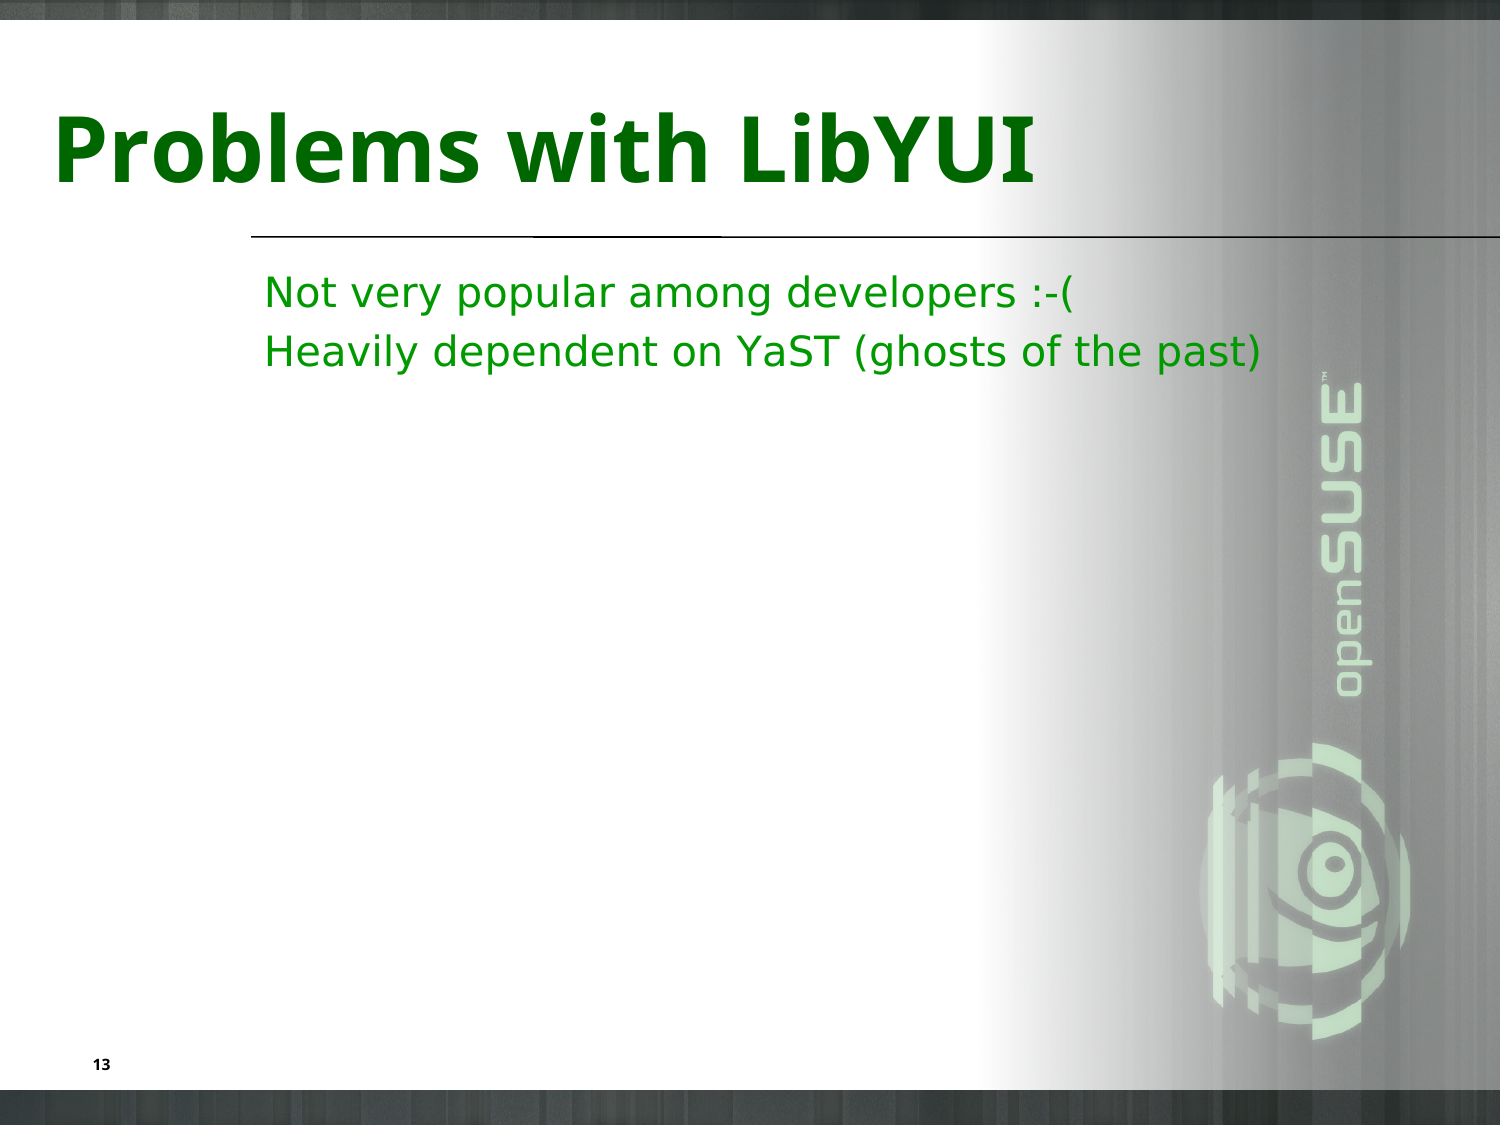

# Problems with LibYUI
 Not very popular among developers :-(
 Heavily dependent on YaST (ghosts of the past)